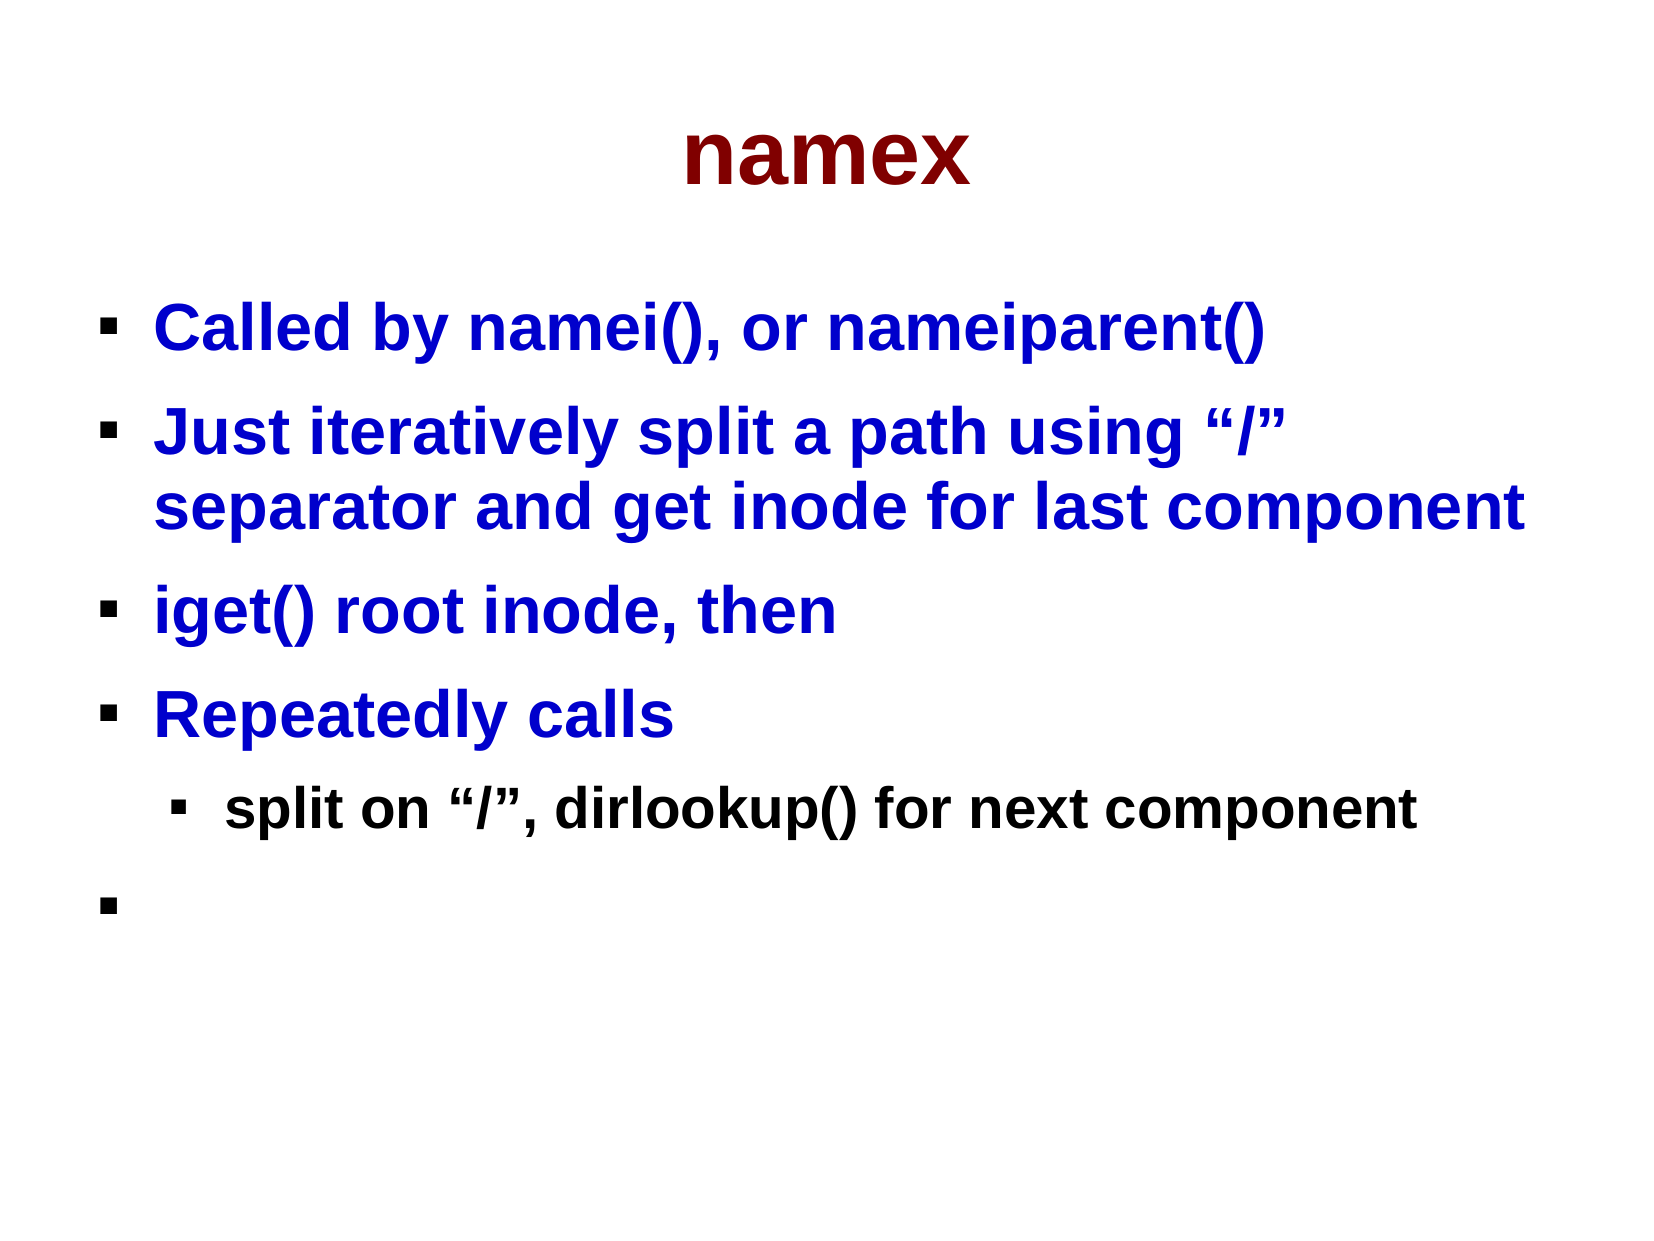

# namex
Called by namei(), or nameiparent()
Just iteratively split a path using “/” separator and get inode for last component
iget() root inode, then
Repeatedly calls
split on “/”, dirlookup() for next component